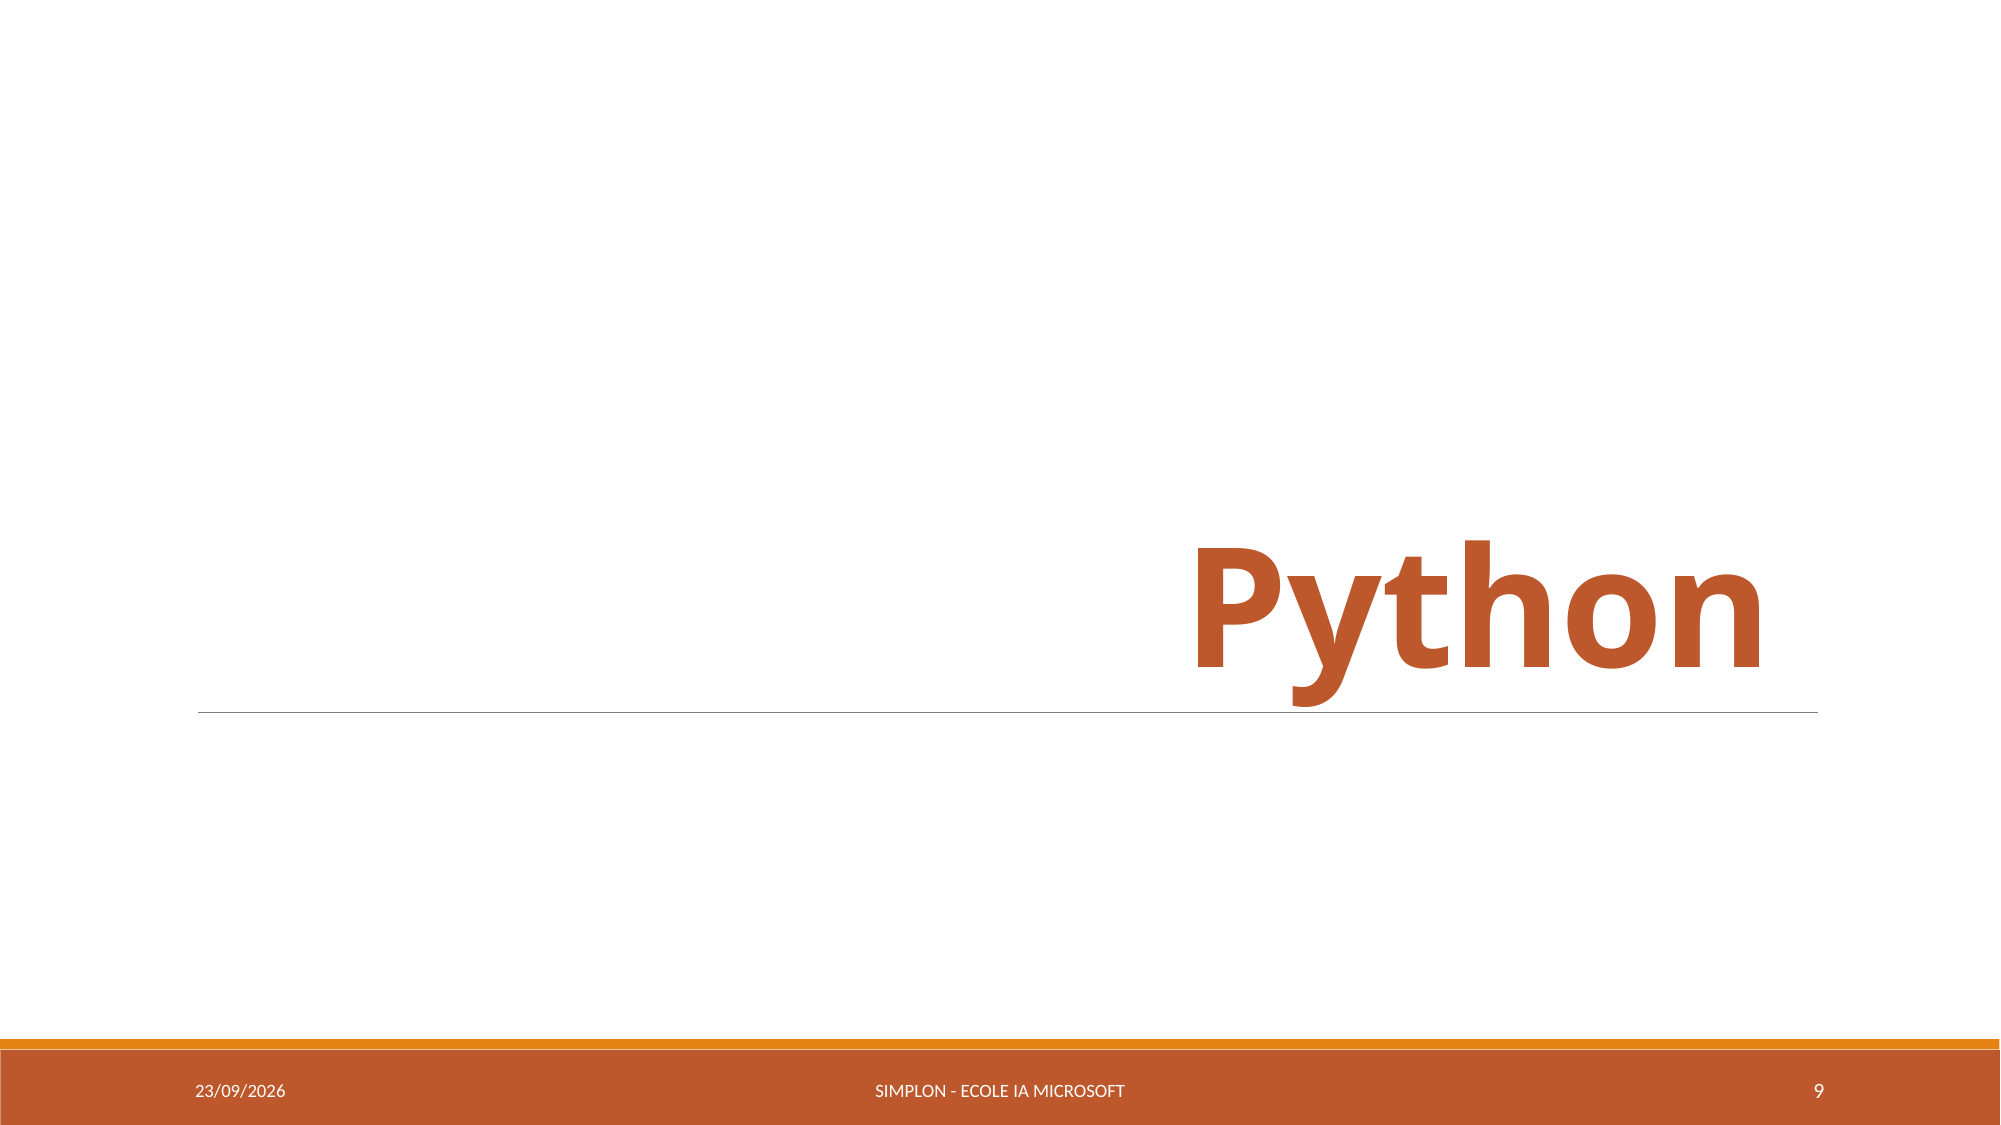

# Python
Simplon - Ecole IA Microsoft